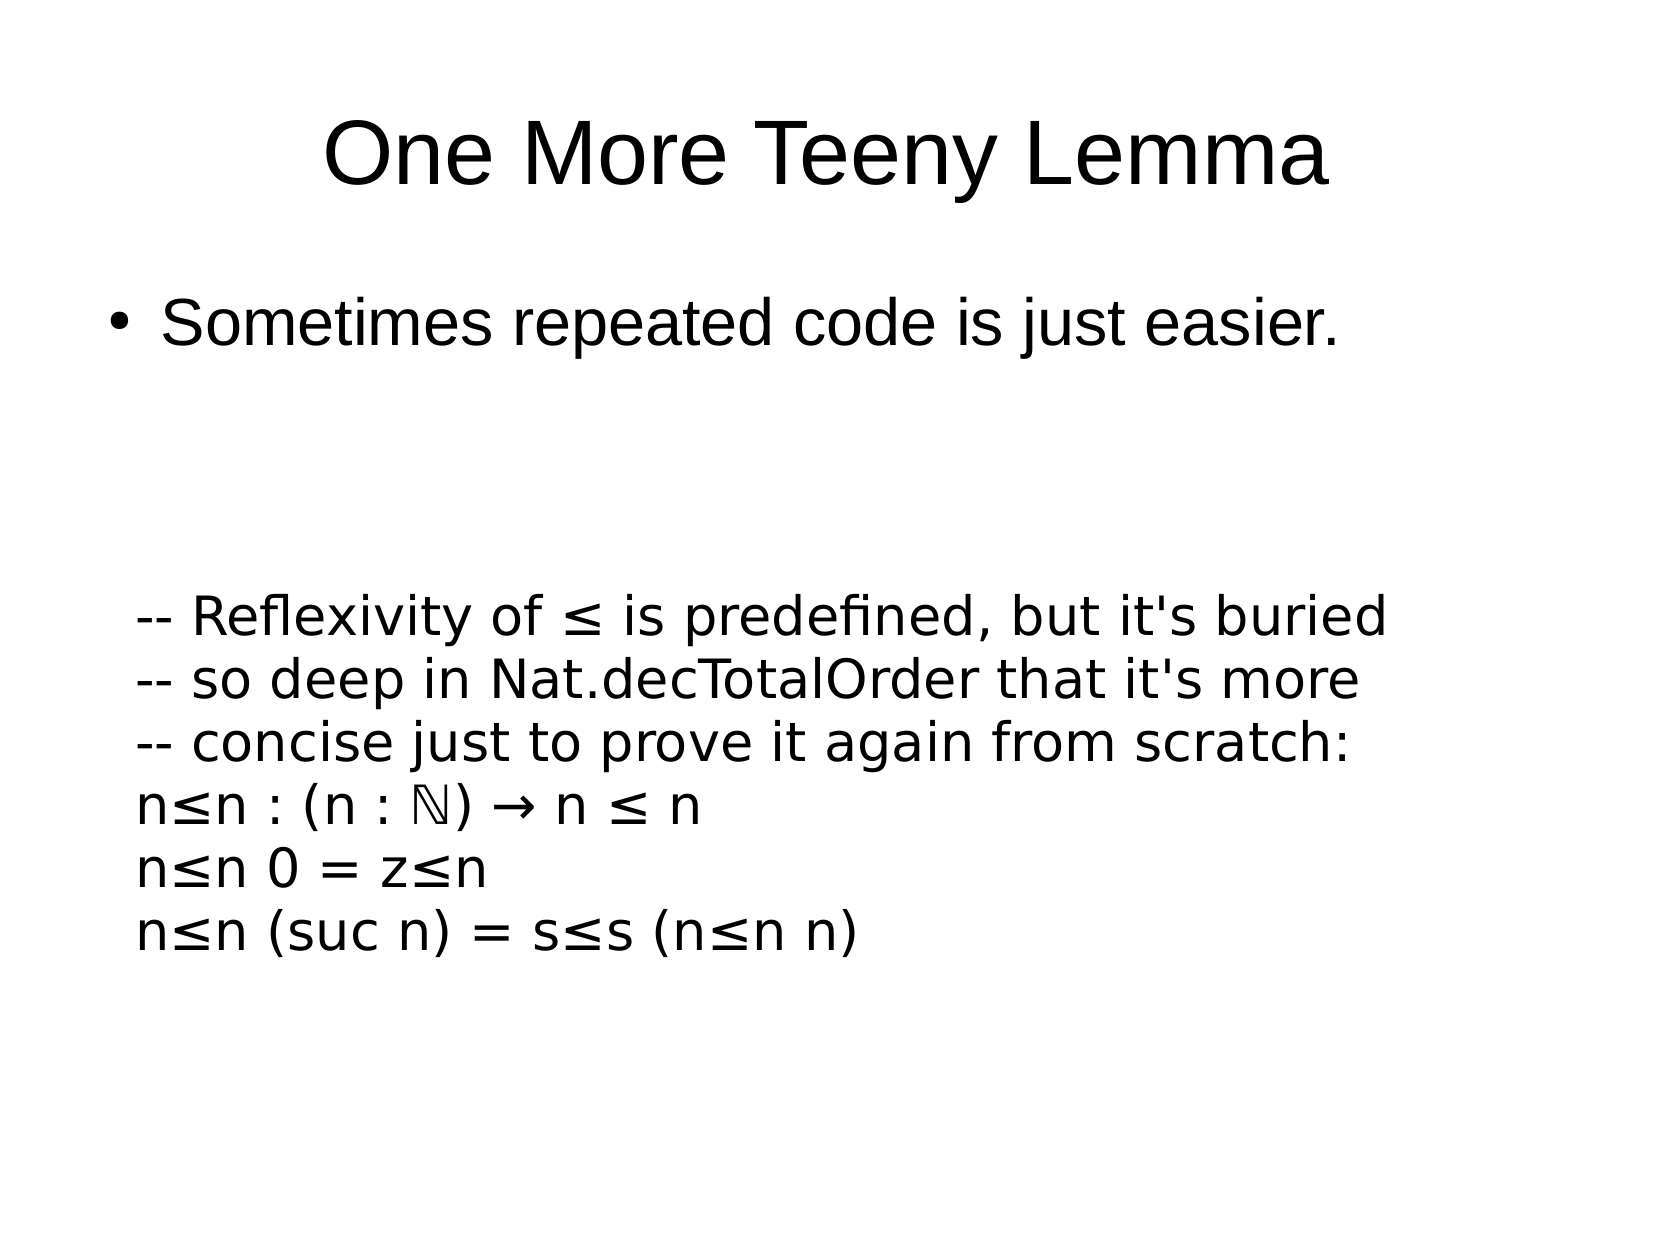

# One More Teeny Lemma
Sometimes repeated code is just easier.
-- Reflexivity of ≤ is predefined, but it's buried
-- so deep in Nat.decTotalOrder that it's more
-- concise just to prove it again from scratch:
n≤n : (n : ℕ) → n ≤ n
n≤n 0 = z≤n
n≤n (suc n) = s≤s (n≤n n)